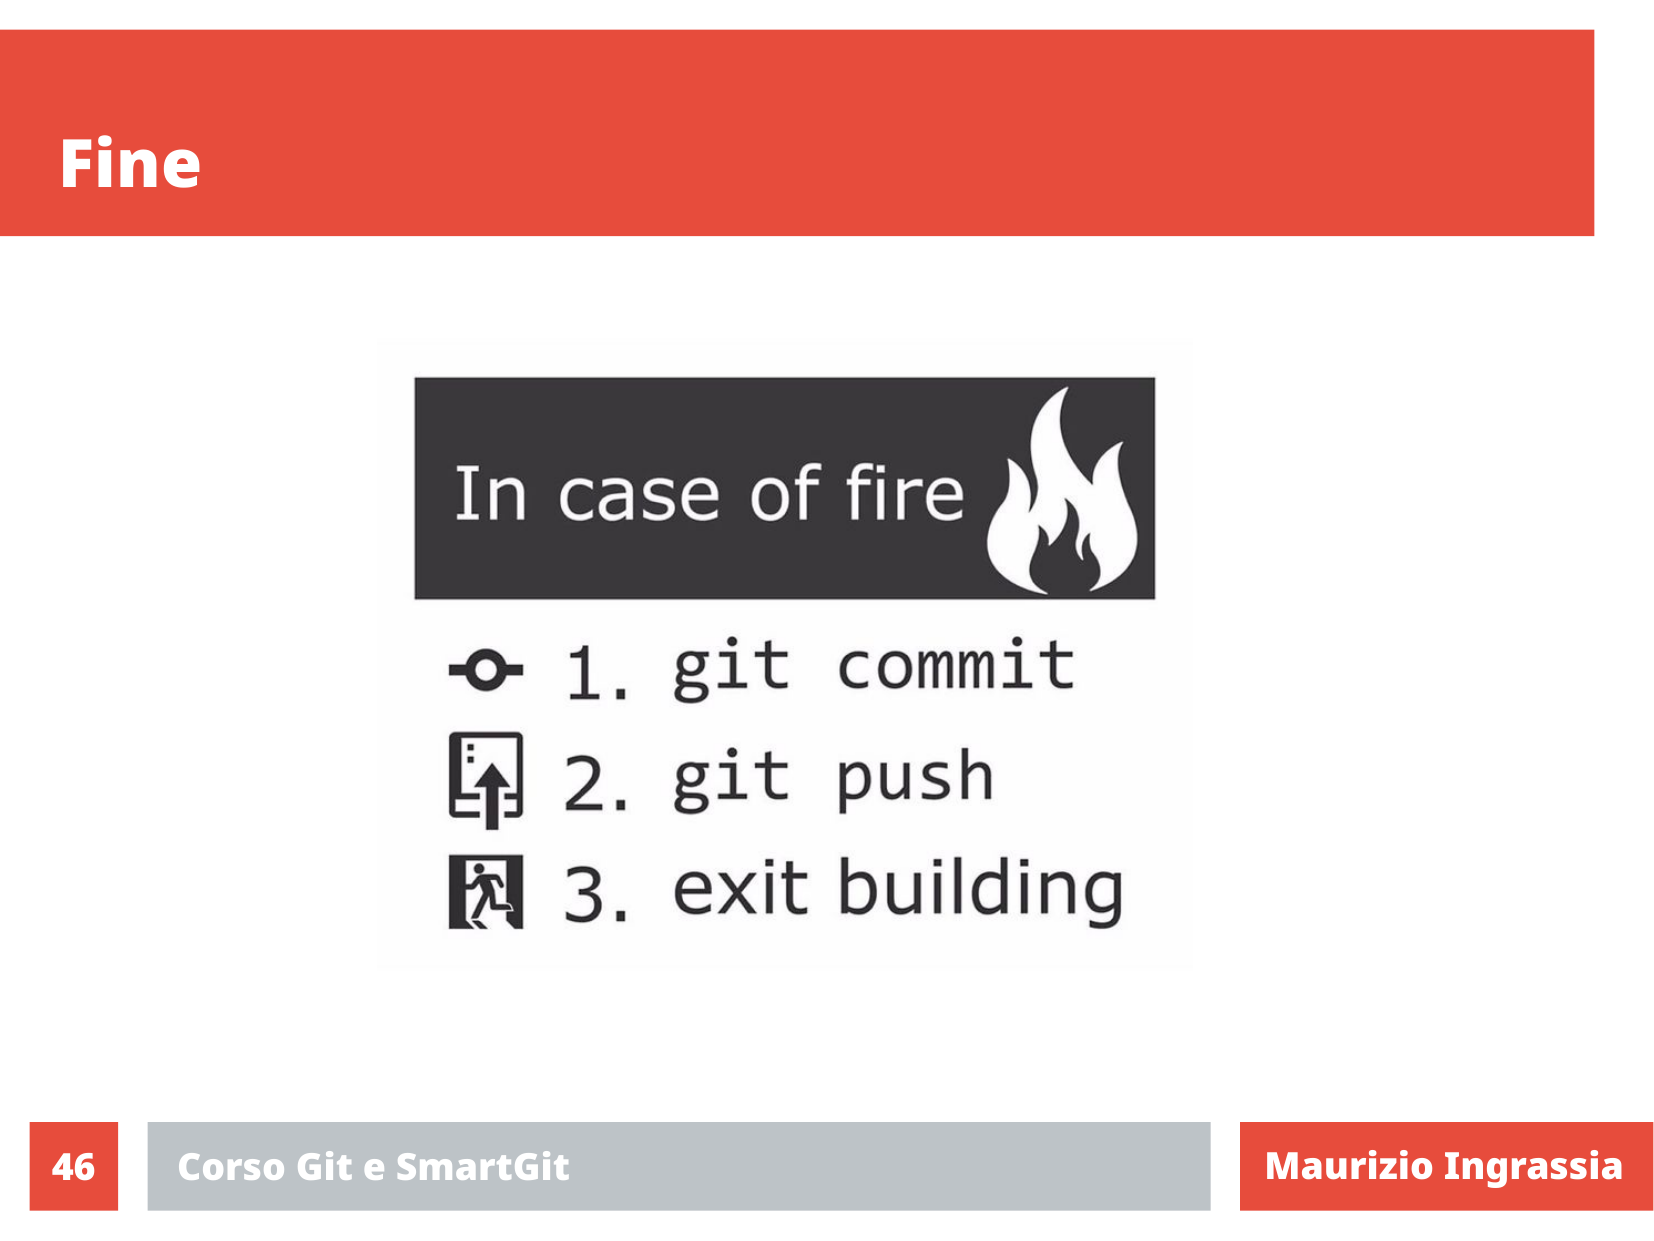

# Fine
46
Corso Git e SmartGit
Maurizio Ingrassia